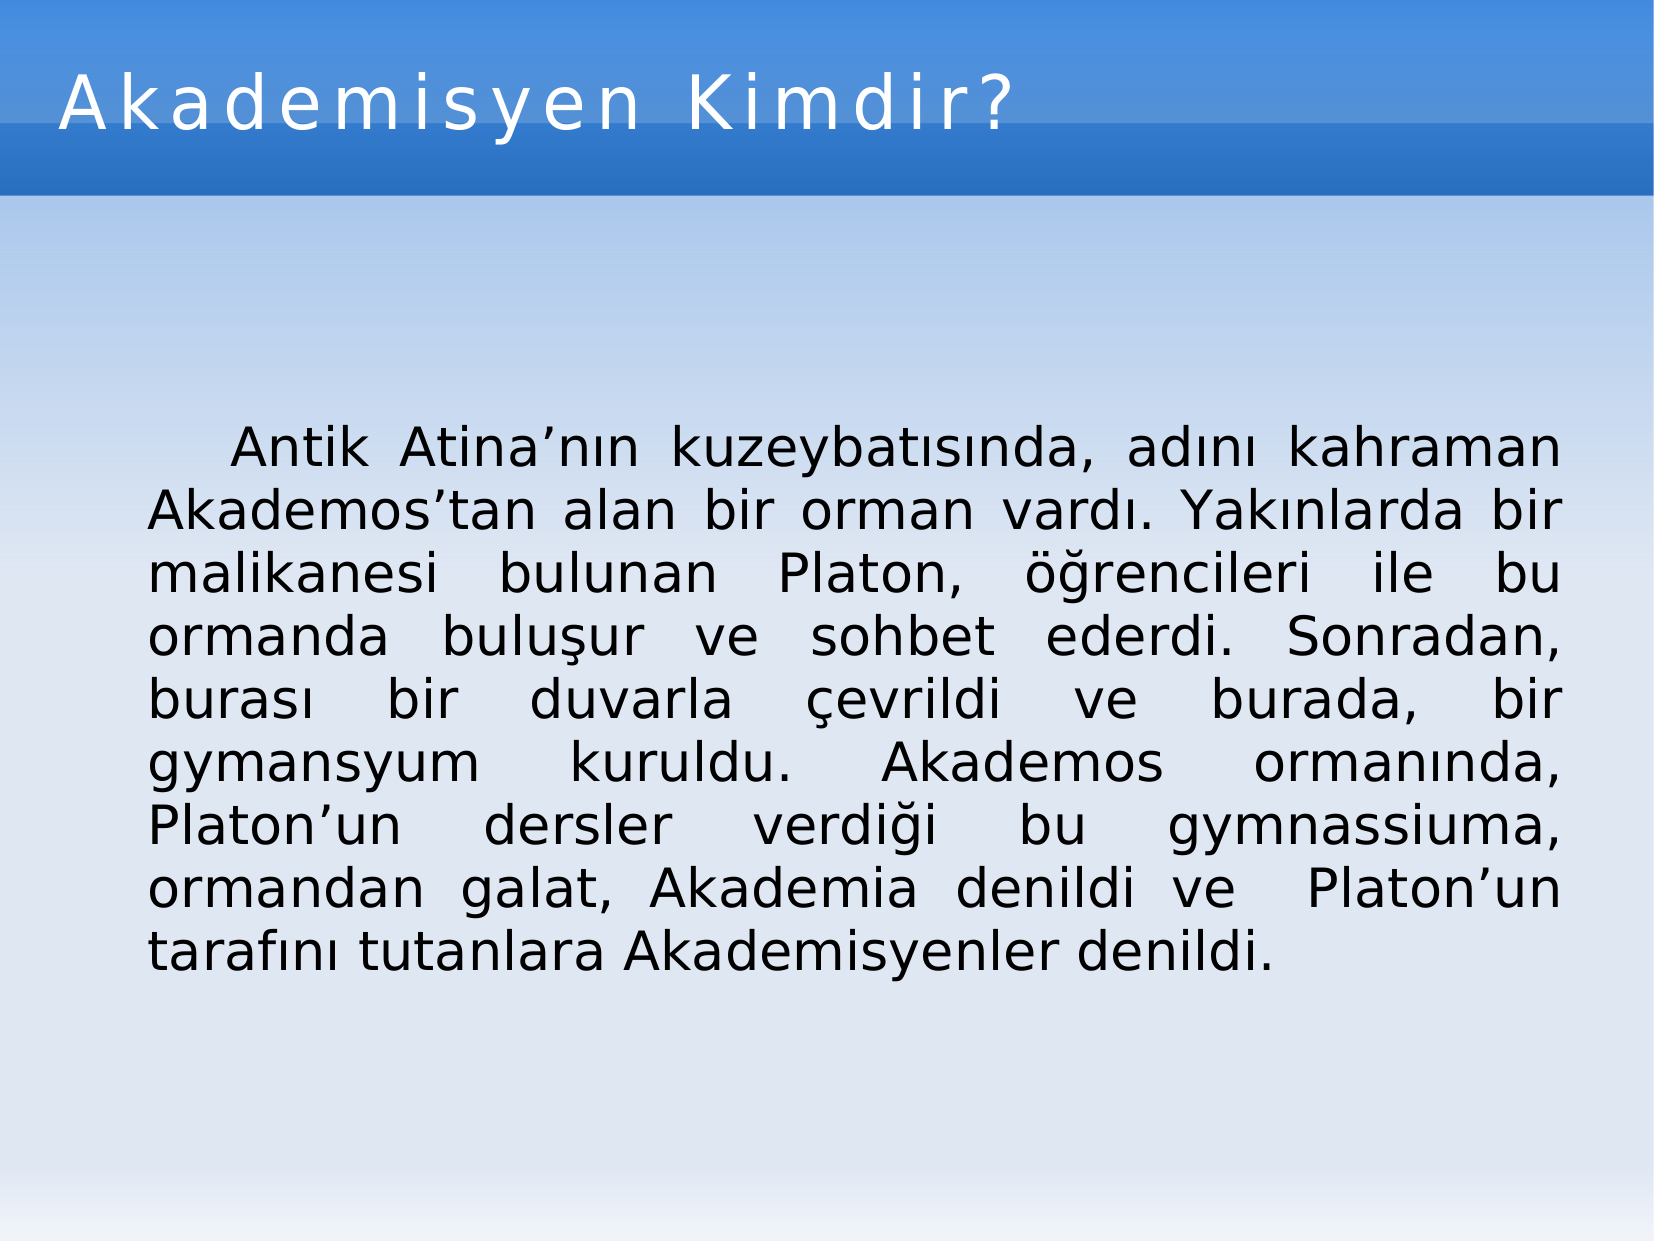

# Akademisyen Kimdir?
 Antik Atina’nın kuzeybatısında, adını kahraman Akademos’tan alan bir orman vardı. Yakınlarda bir malikanesi bulunan Platon, öğrencileri ile bu ormanda buluşur ve sohbet ederdi. Sonradan, burası bir duvarla çevrildi ve burada, bir gymansyum kuruldu. Akademos ormanında, Platon’un dersler verdiği bu gymnassiuma, ormandan galat, Akademia denildi ve Platon’un tarafını tutanlara Akademisyenler denildi.